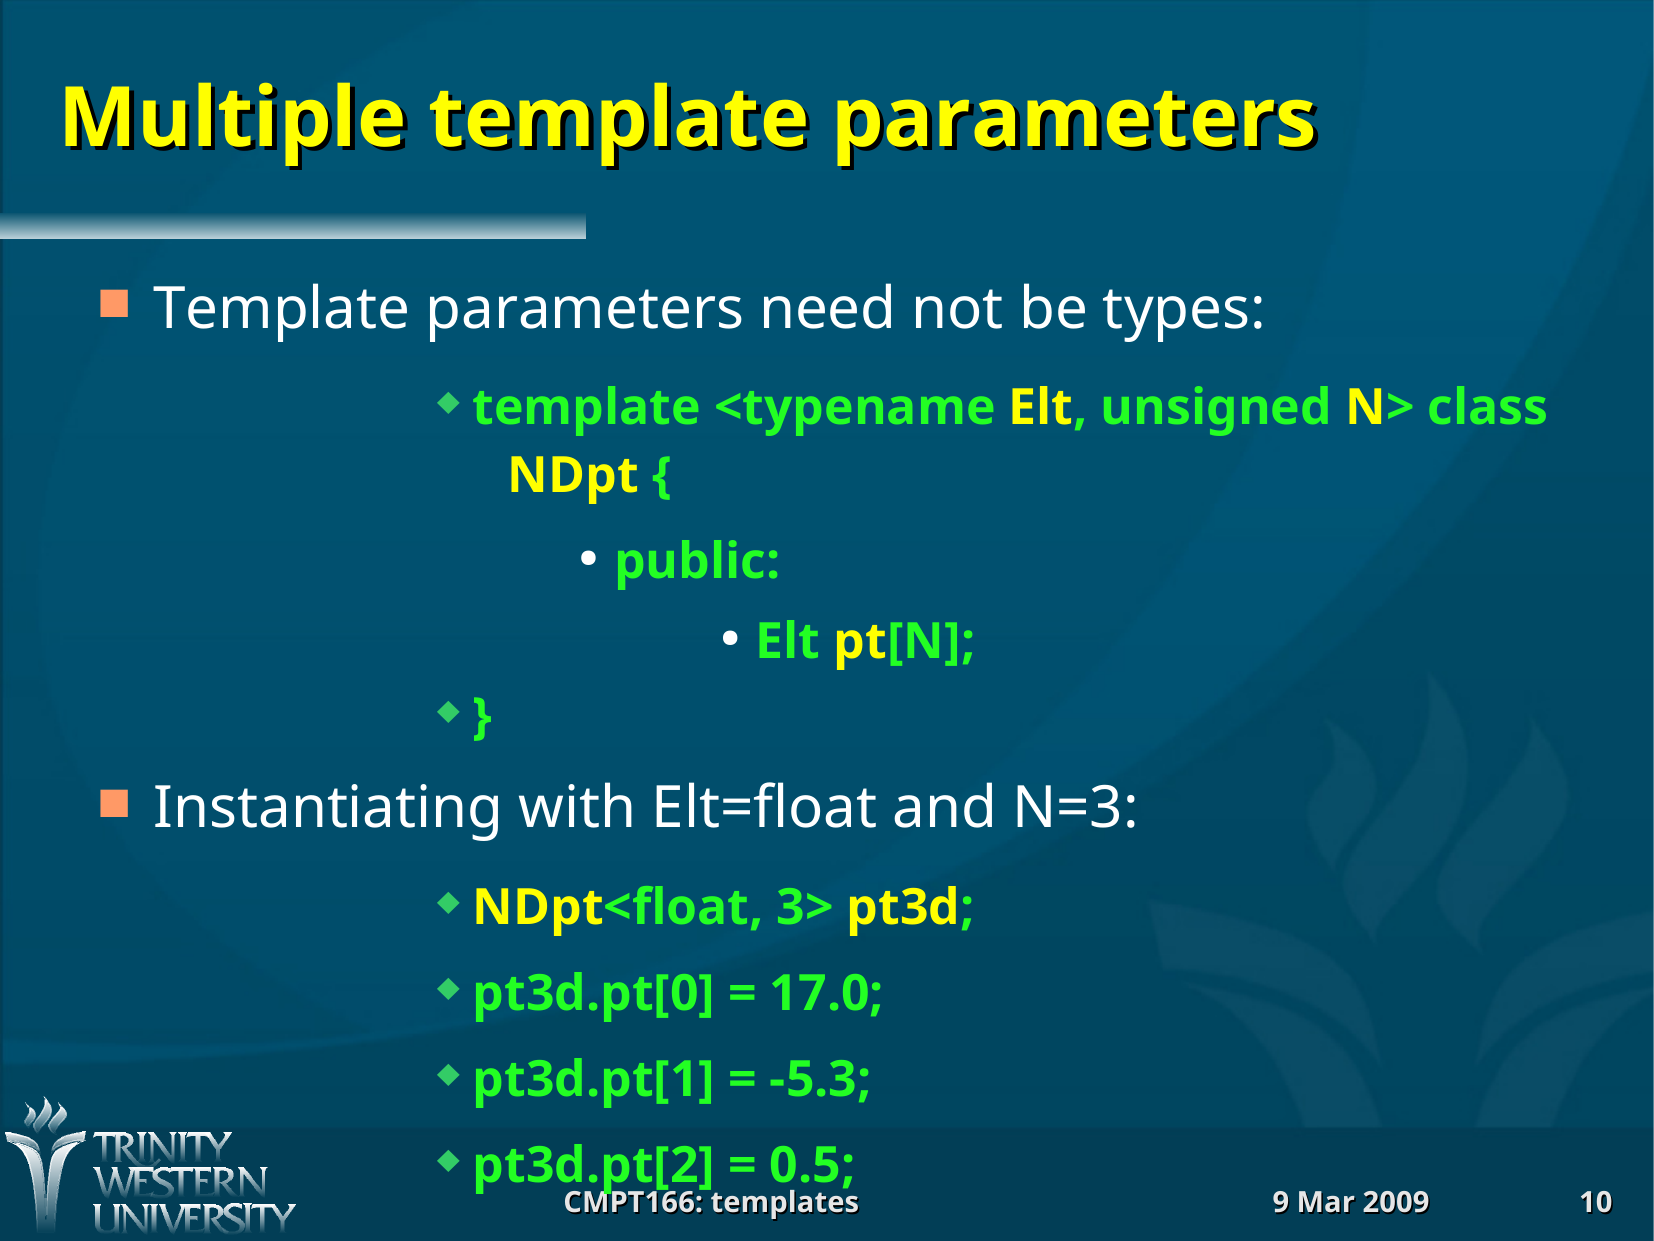

# Multiple template parameters
Template parameters need not be types:
template <typename Elt, unsigned N> class NDpt {
public:
Elt pt[N];
}
Instantiating with Elt=float and N=3:
NDpt<float, 3> pt3d;
pt3d.pt[0] = 17.0;
pt3d.pt[1] = -5.3;
pt3d.pt[2] = 0.5;
CMPT166: templates
9 Mar 2009
10